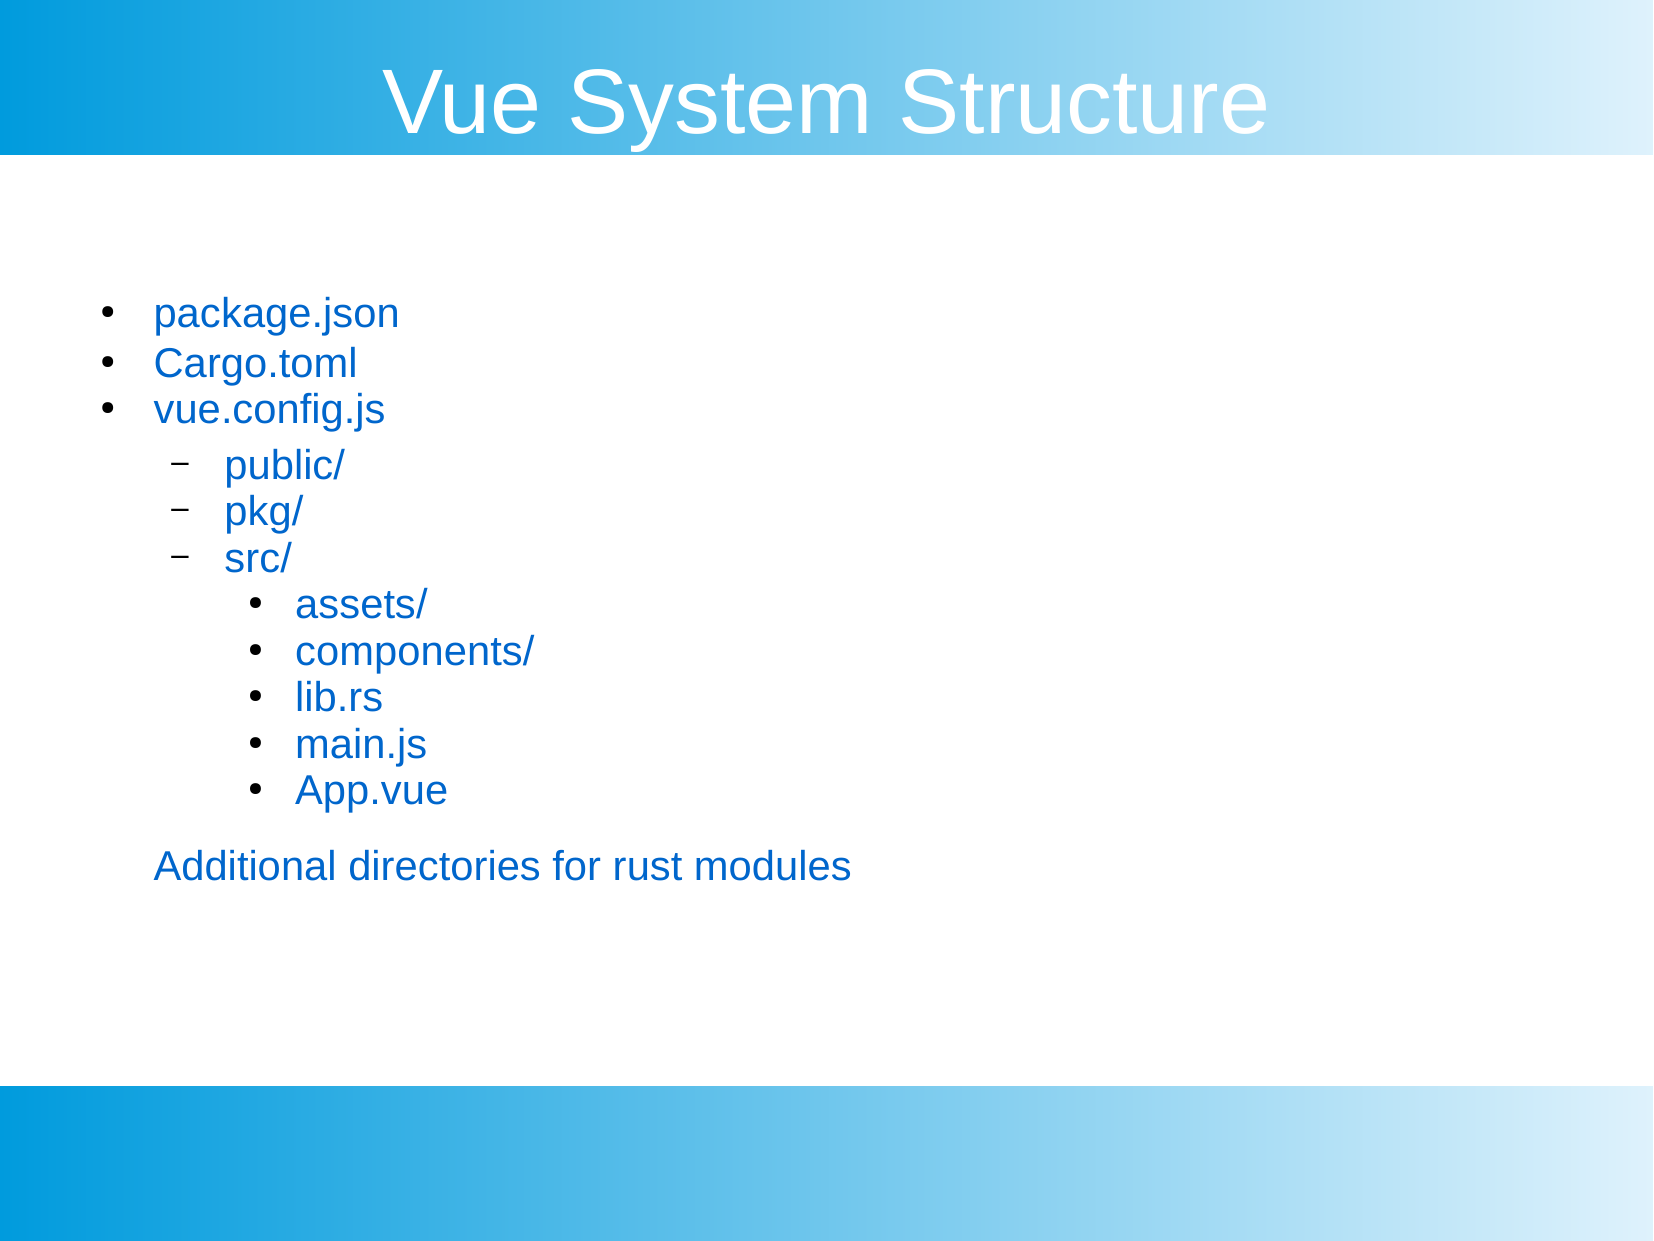

# Vue System Structure
package.json
Cargo.toml
vue.config.js
public/
pkg/
src/
assets/
components/
lib.rs
main.js
App.vue
Additional directories for rust modules